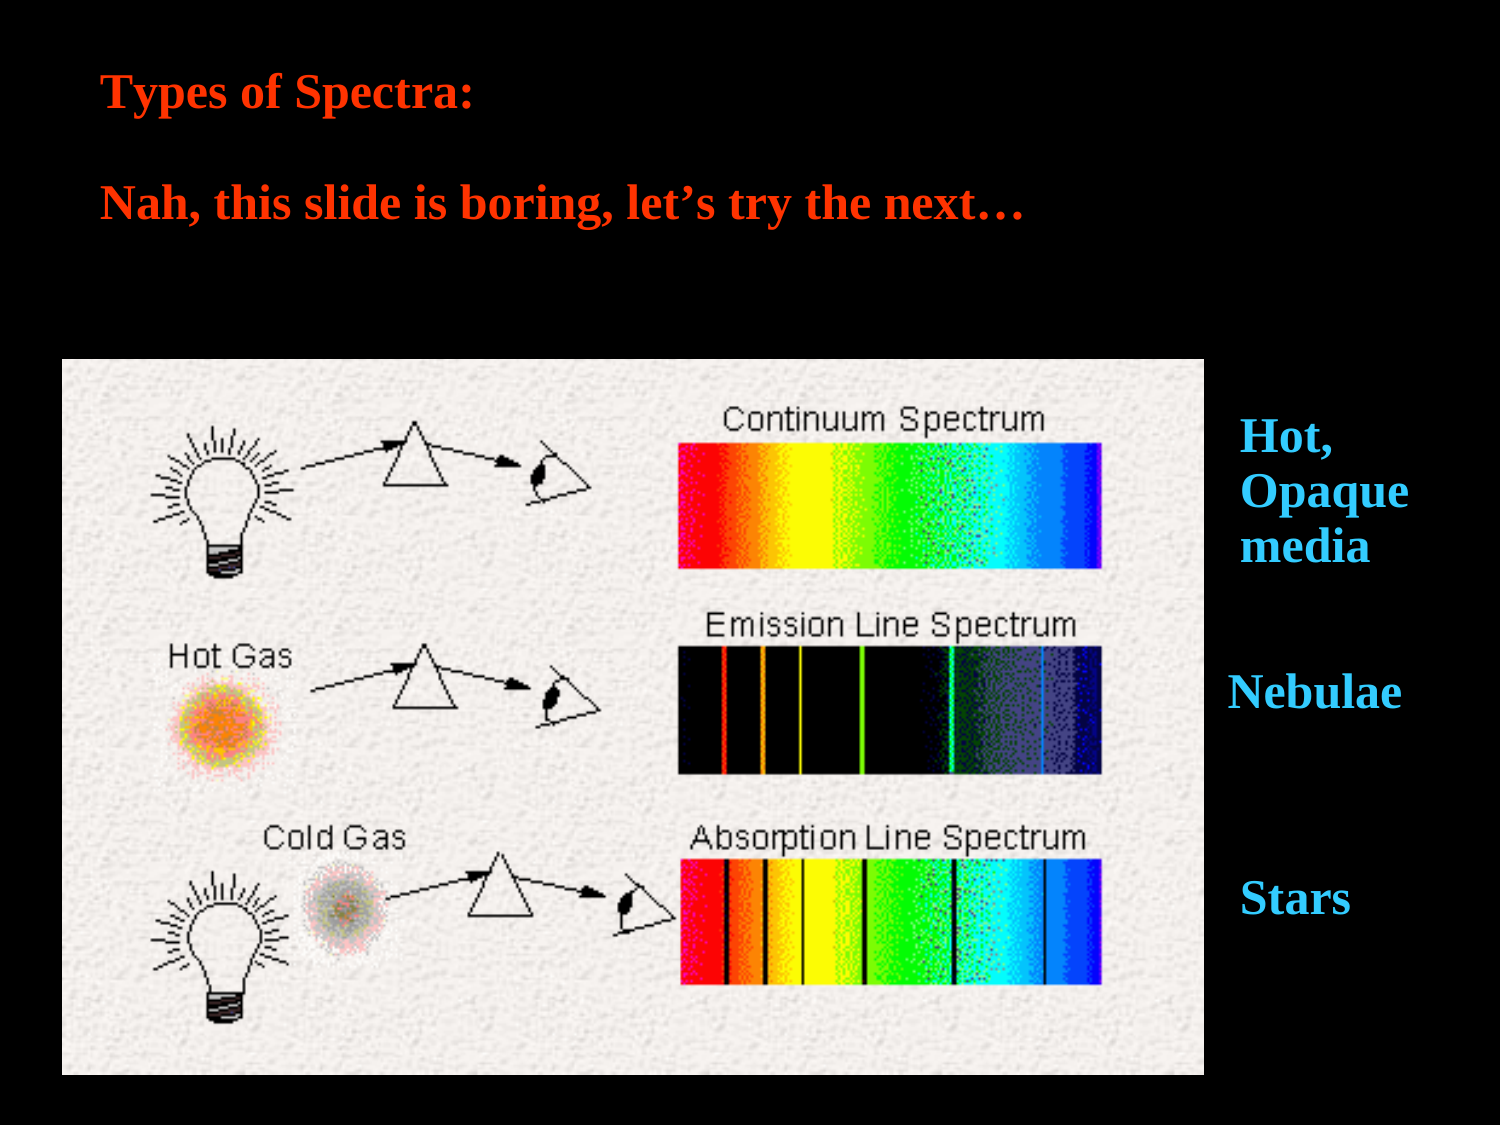

Types of Spectra:
Nah, this slide is boring, let’s try the next…
Hot,
Opaque
media
Nebulae
Stars